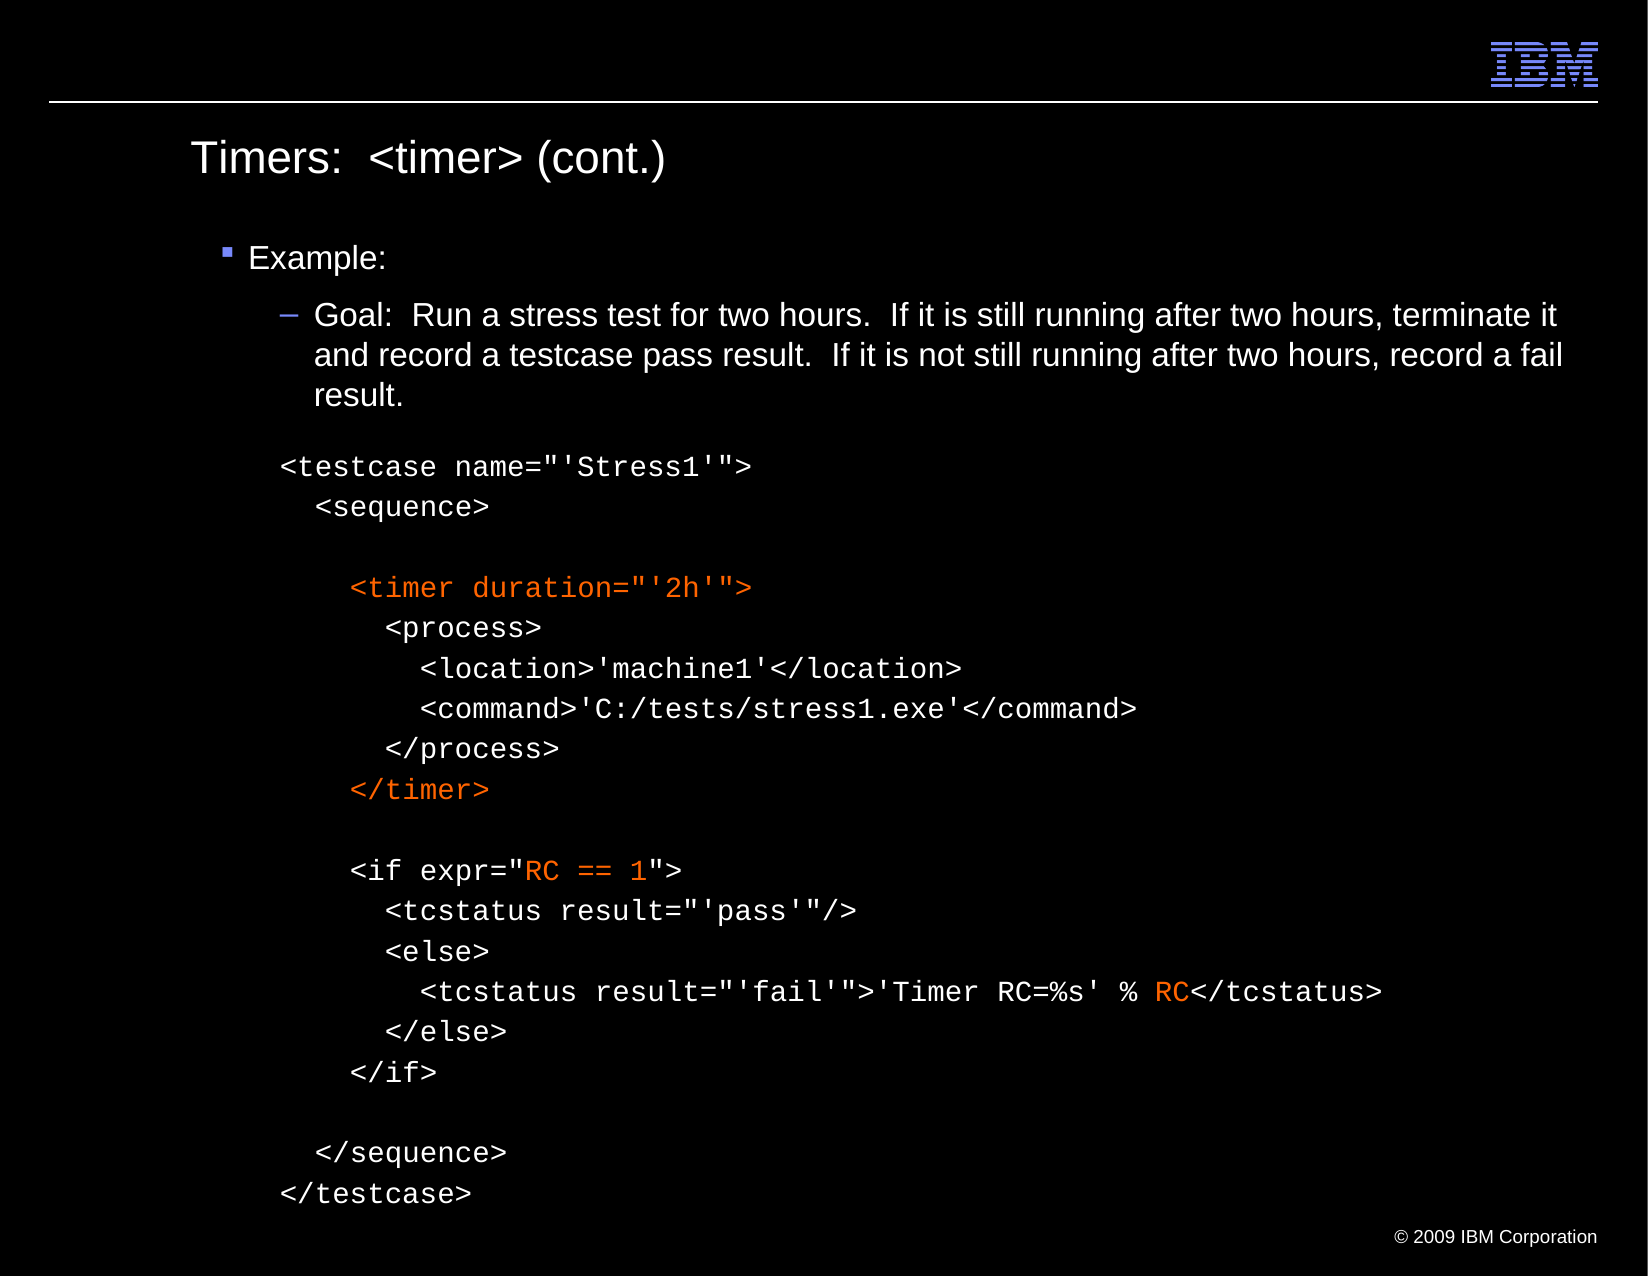

# Timers: <timer> (cont.)
Example:
Goal: Run a stress test for two hours. If it is still running after two hours, terminate it and record a testcase pass result. If it is not still running after two hours, record a fail result.
<testcase name="'Stress1'">
 <sequence>
 <timer duration="'2h'">
 <process>
 <location>'machine1'</location>
 <command>'C:/tests/stress1.exe'</command>
 </process>
 </timer>
 <if expr="RC == 1">
 <tcstatus result="'pass'"/>
 <else>
 <tcstatus result="'fail'">'Timer RC=%s' % RC</tcstatus>
 </else>
 </if>
 </sequence>
</testcase>